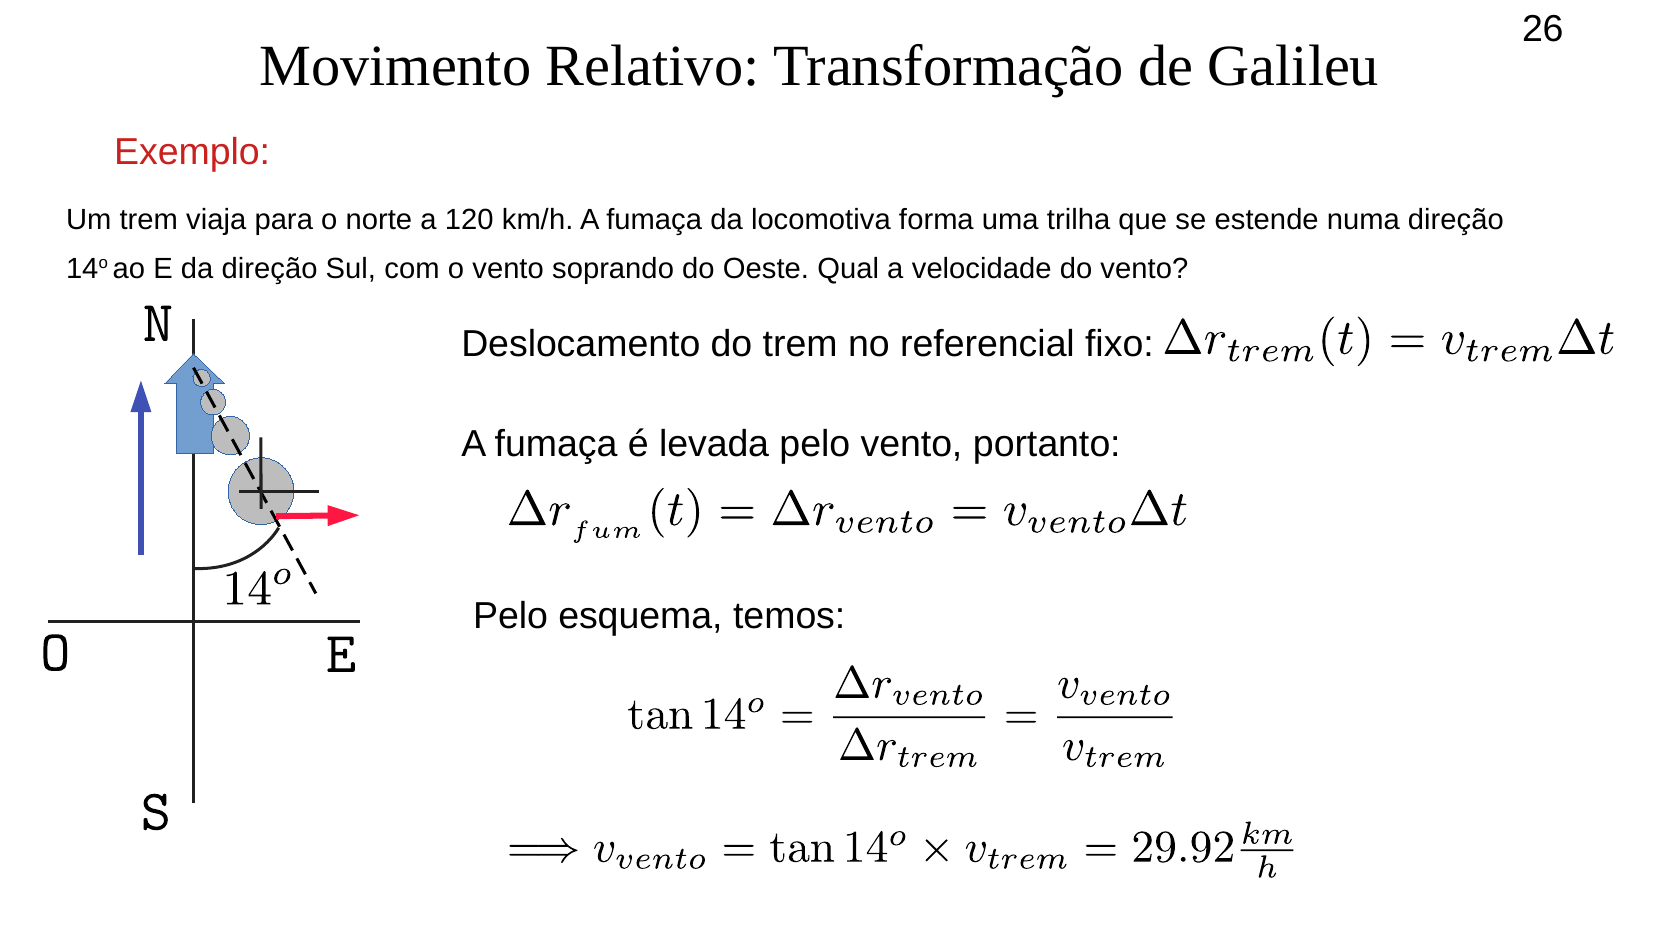

Movimento Relativo: Transformação de Galileu
Exemplo:
Um trem viaja para o norte a 120 km/h. A fumaça da locomotiva forma uma trilha que se estende numa direção
14o ao E da direção Sul, com o vento soprando do Oeste. Qual a velocidade do vento?
Deslocamento do trem no referencial fixo:
A fumaça é levada pelo vento, portanto:
Pelo esquema, temos: